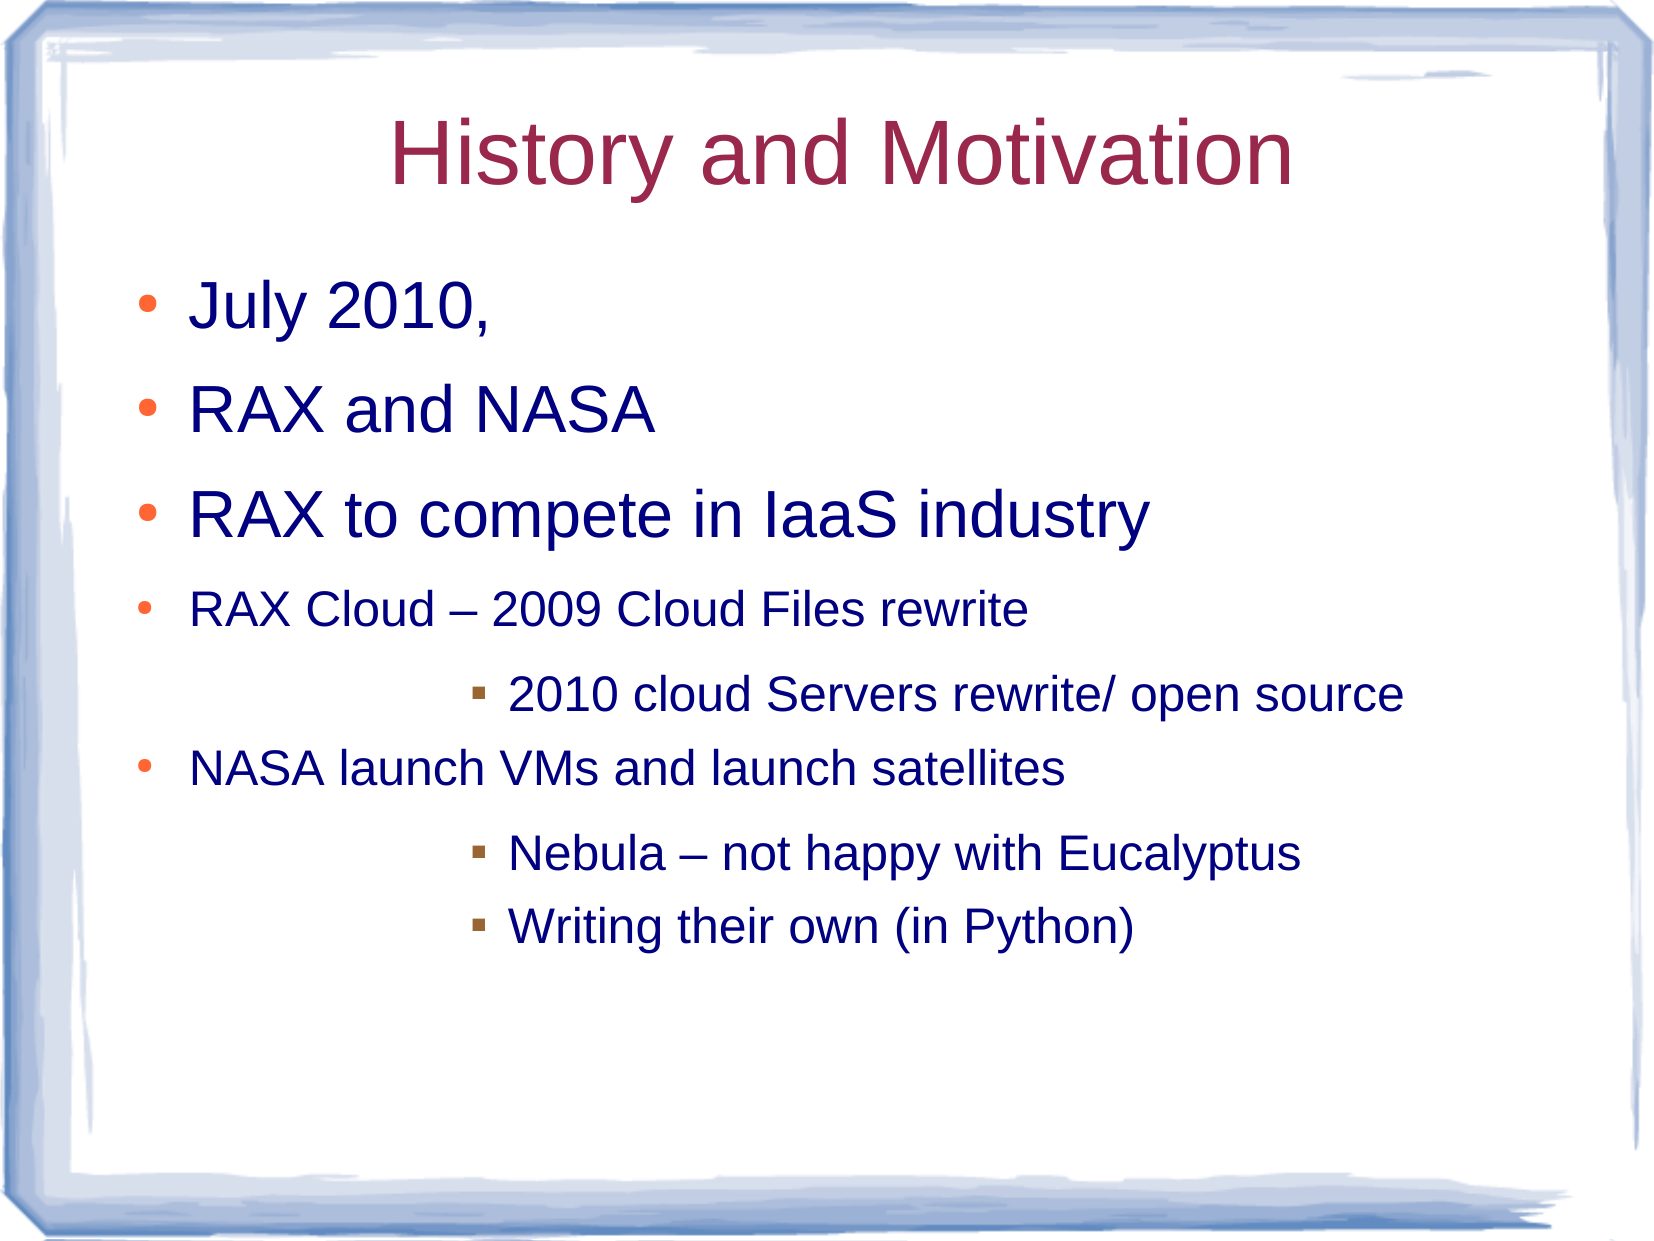

# History and Motivation
July 2010,
RAX and NASA
RAX to compete in IaaS industry
RAX Cloud – 2009 Cloud Files rewrite
2010 cloud Servers rewrite/ open source
NASA launch VMs and launch satellites
Nebula – not happy with Eucalyptus
Writing their own (in Python)